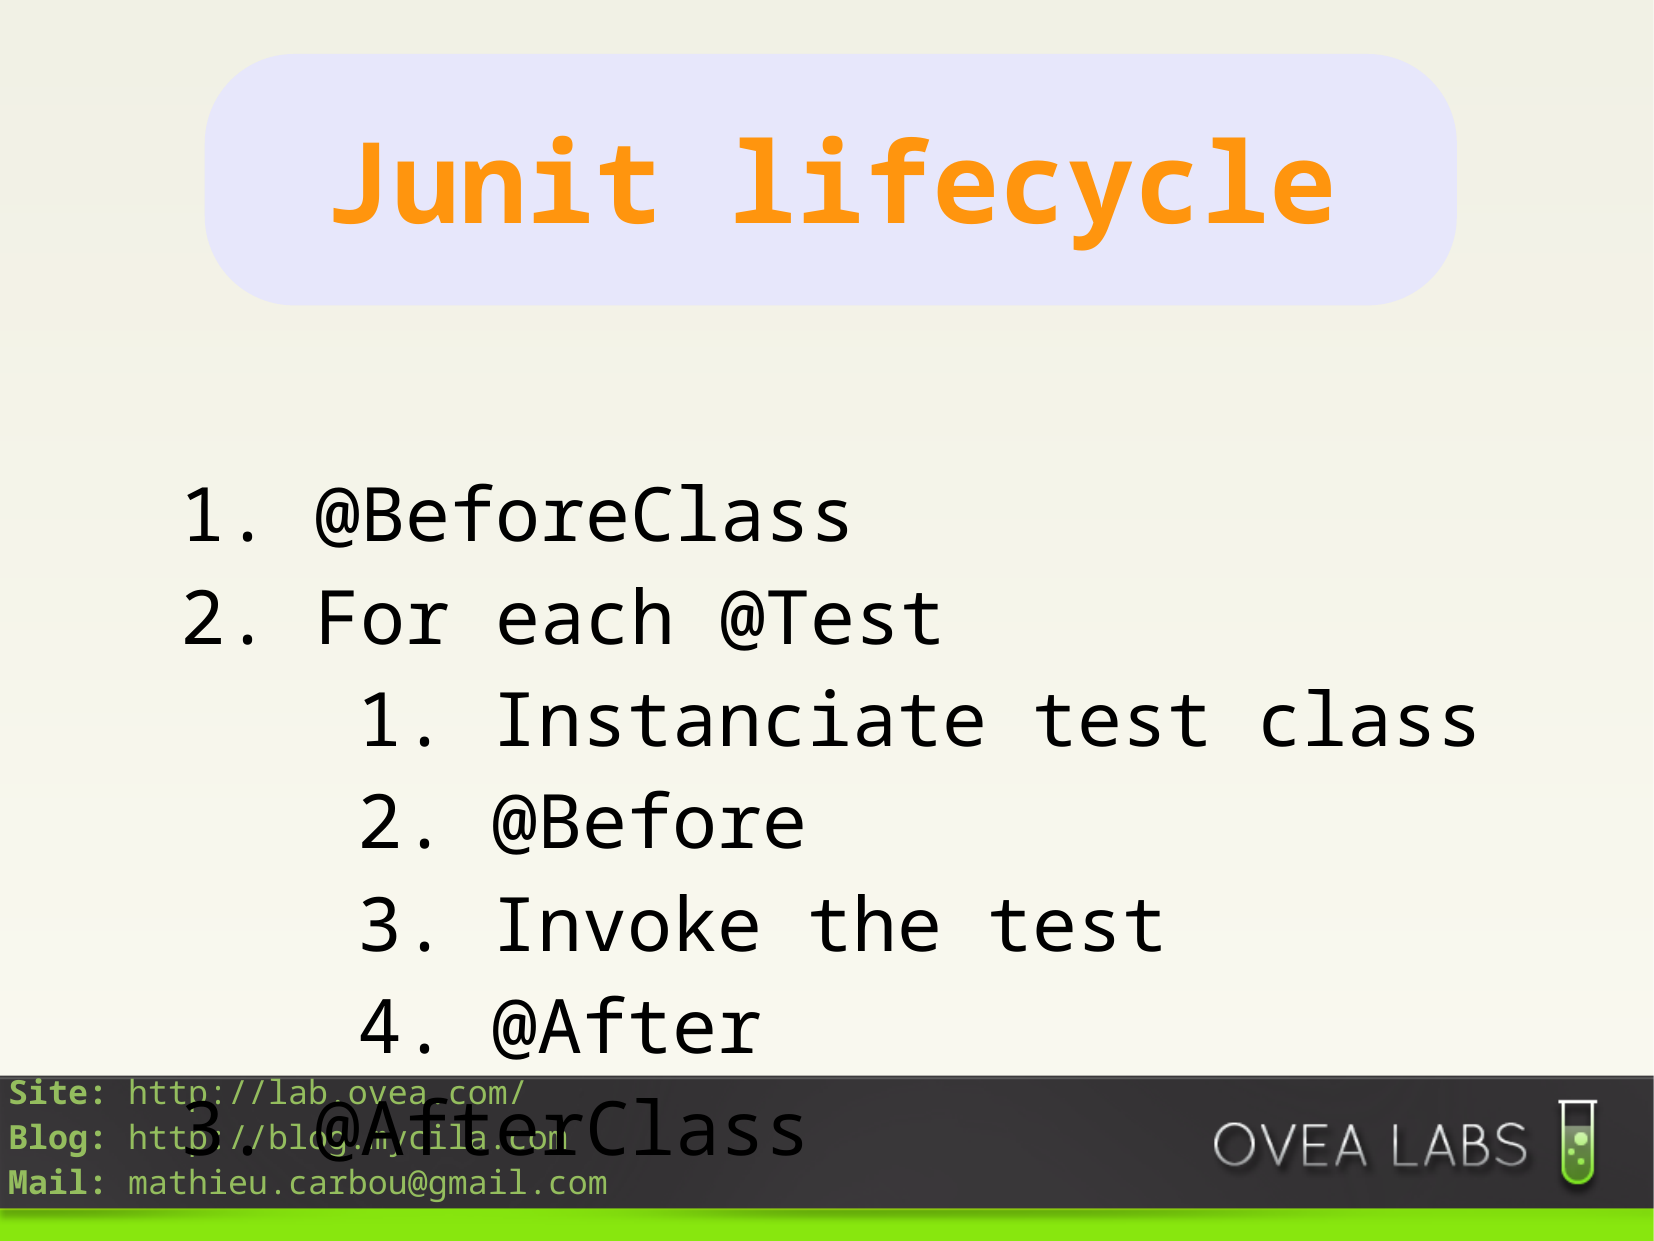

Junit lifecycle
 @BeforeClass
 For each @Test
 Instanciate test class
 @Before
 Invoke the test
 @After
 @AfterClass